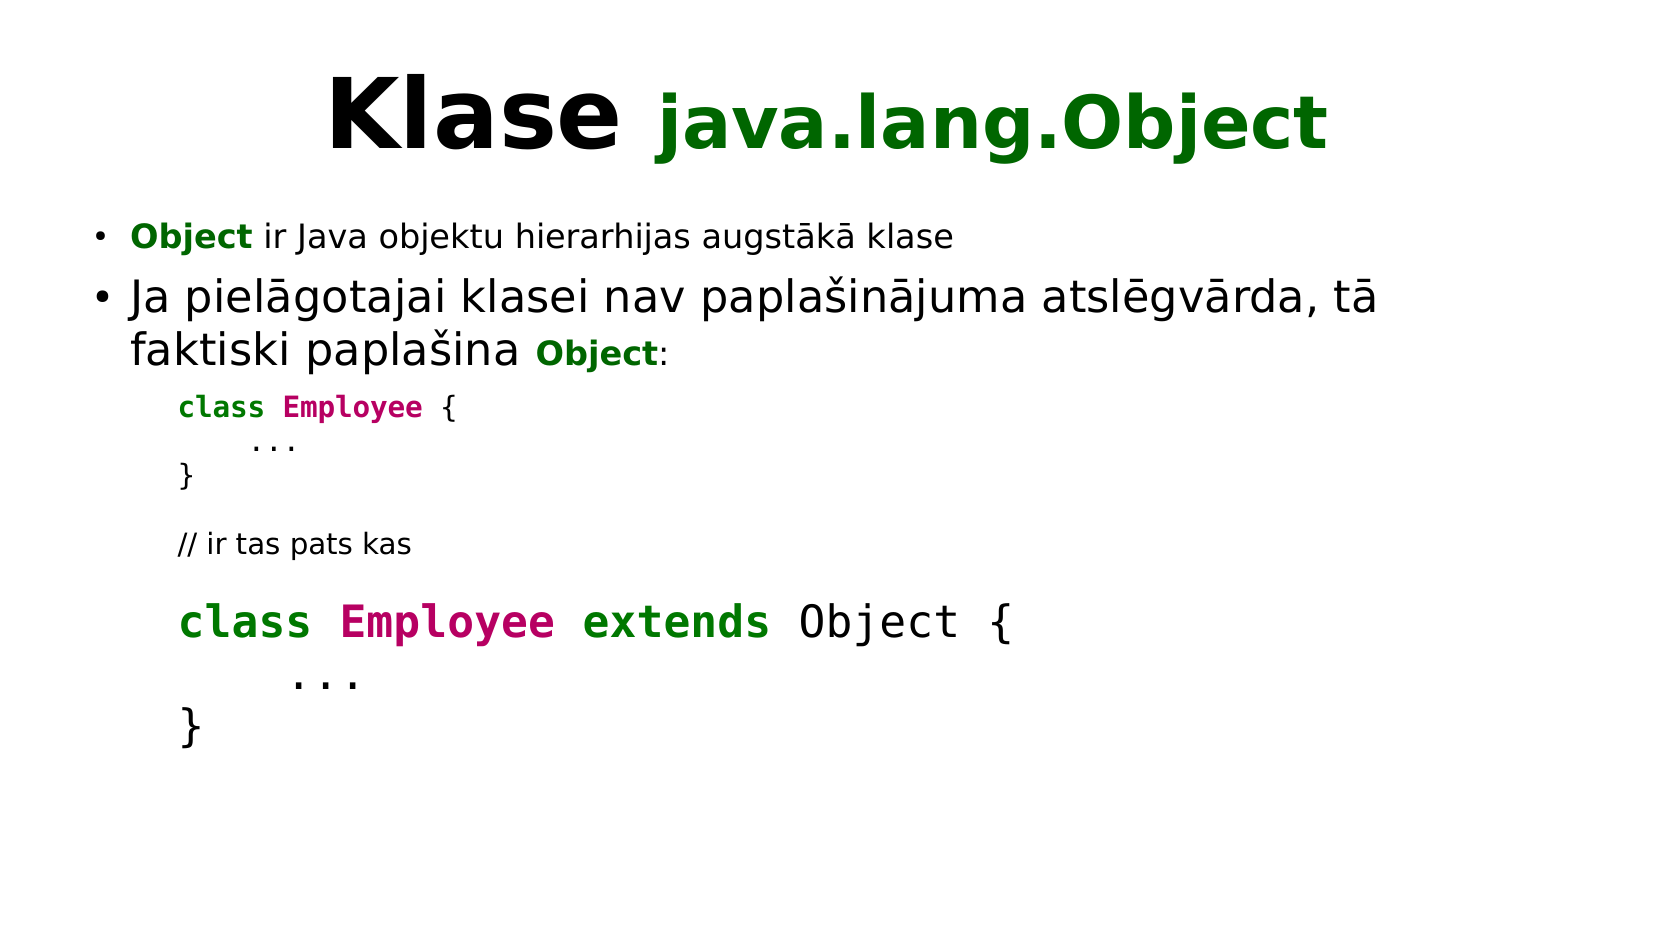

# Klase java.lang.Object
Object ir Java objektu hierarhijas augstākā klase
Ja pielāgotajai klasei nav paplašinājuma atslēgvārda, tā faktiski paplašina Object:
class Employee {
 ...
}
// ir tas pats kas
class Employee extends Object {
 ...
}